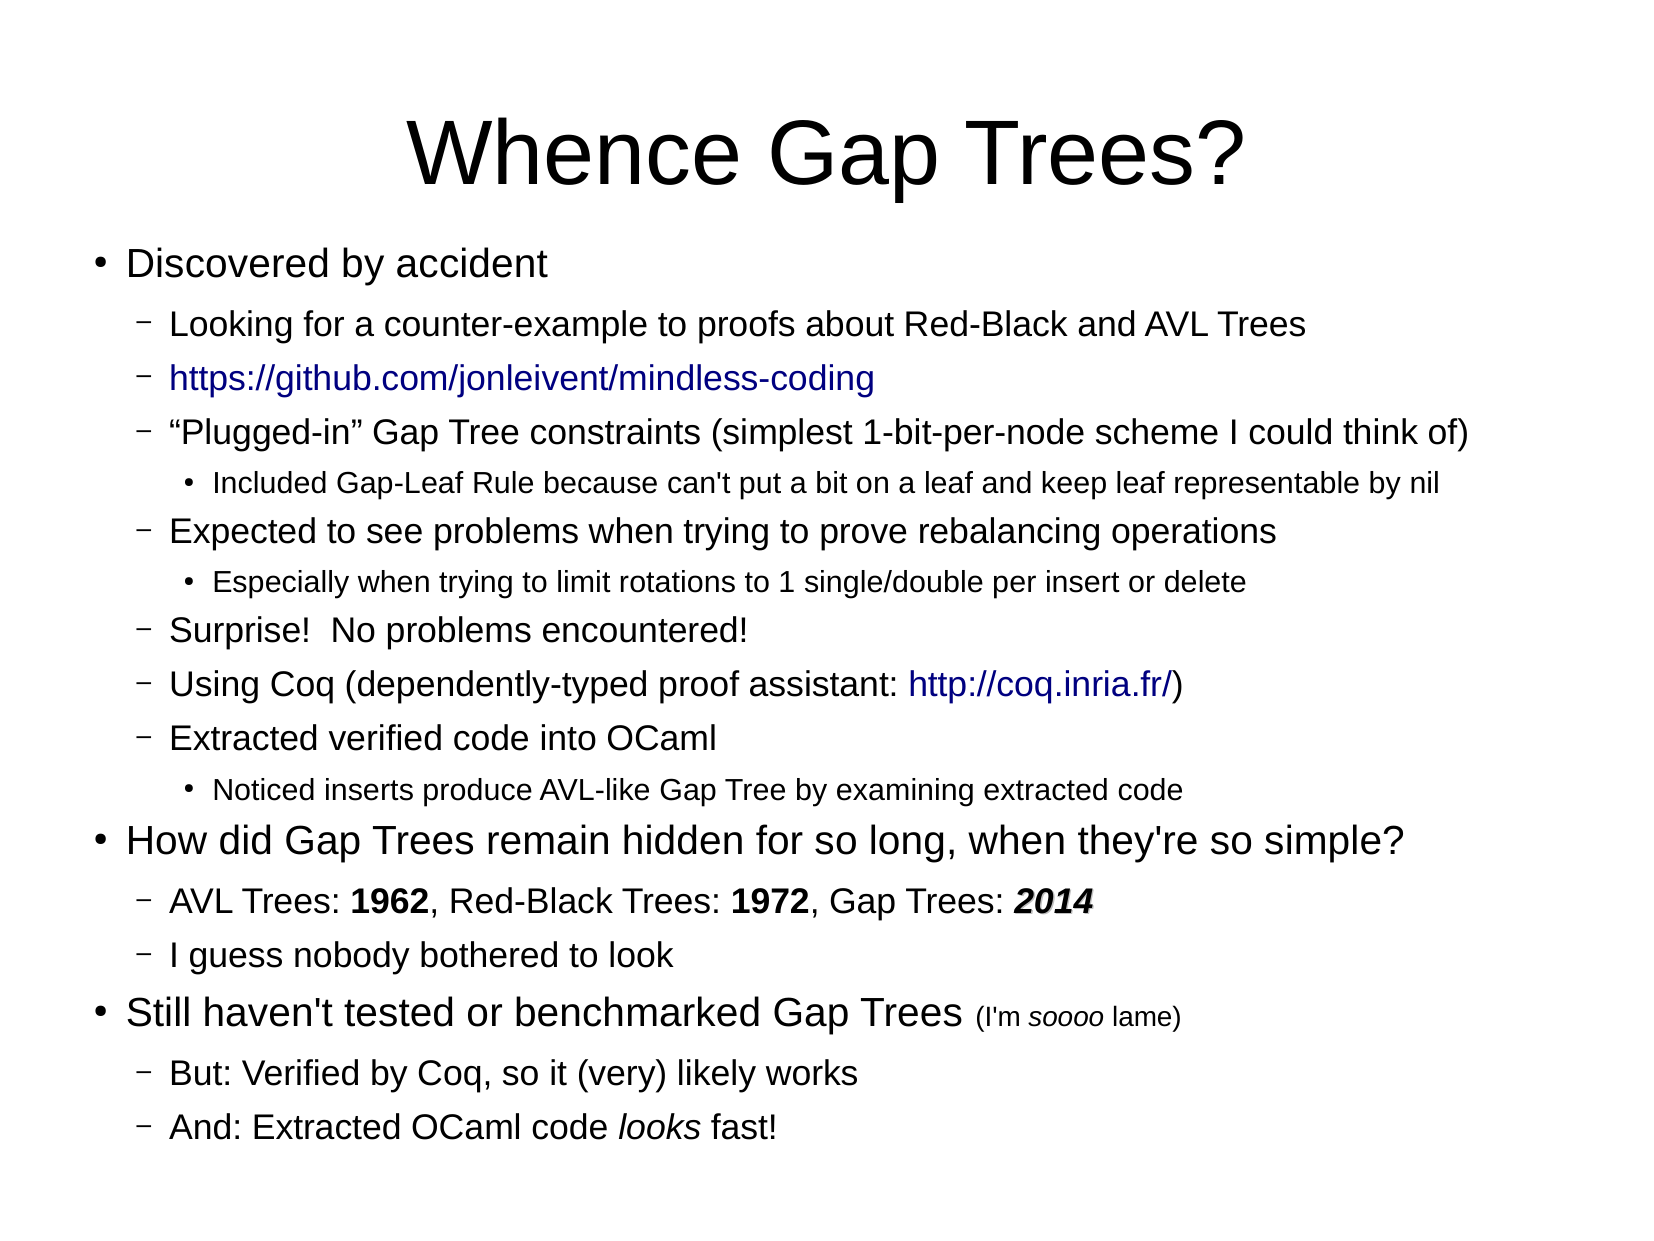

# Whence Gap Trees?
Discovered by accident
Looking for a counter-example to proofs about Red-Black and AVL Trees
https://github.com/jonleivent/mindless-coding
“Plugged-in” Gap Tree constraints (simplest 1-bit-per-node scheme I could think of)
Included Gap-Leaf Rule because can't put a bit on a leaf and keep leaf representable by nil
Expected to see problems when trying to prove rebalancing operations
Especially when trying to limit rotations to 1 single/double per insert or delete
Surprise! No problems encountered!
Using Coq (dependently-typed proof assistant: http://coq.inria.fr/)
Extracted verified code into OCaml
Noticed inserts produce AVL-like Gap Tree by examining extracted code
How did Gap Trees remain hidden for so long, when they're so simple?
AVL Trees: 1962, Red-Black Trees: 1972, Gap Trees: 2014
I guess nobody bothered to look
Still haven't tested or benchmarked Gap Trees (I'm soooo lame)
But: Verified by Coq, so it (very) likely works
And: Extracted OCaml code looks fast!